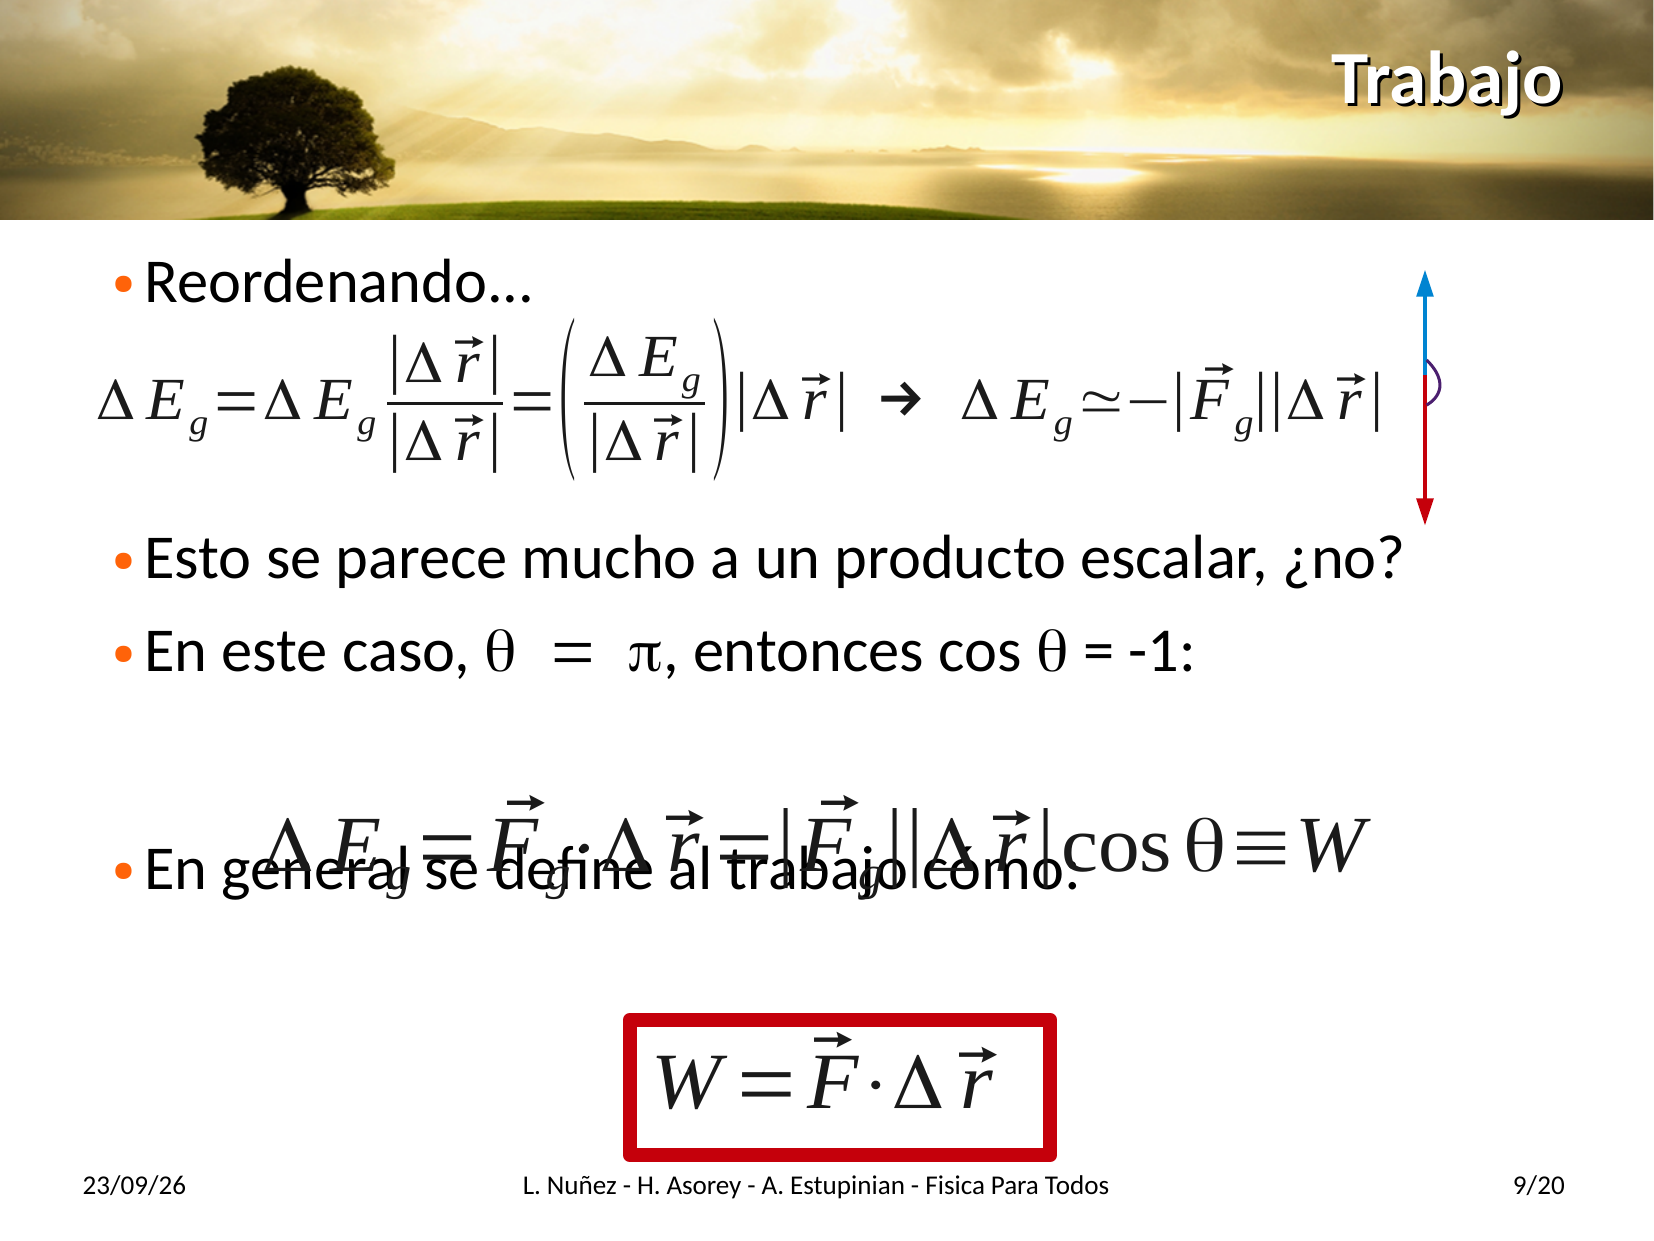

# Trabajo
Reordenando...
Esto se parece mucho a un producto escalar, ¿no?
En este caso, q = p, entonces cos q = -1:
En general se define al trabajo cómo:
L. Nuñez - H. Asorey - A. Estupinian - Fisica Para Todos
9